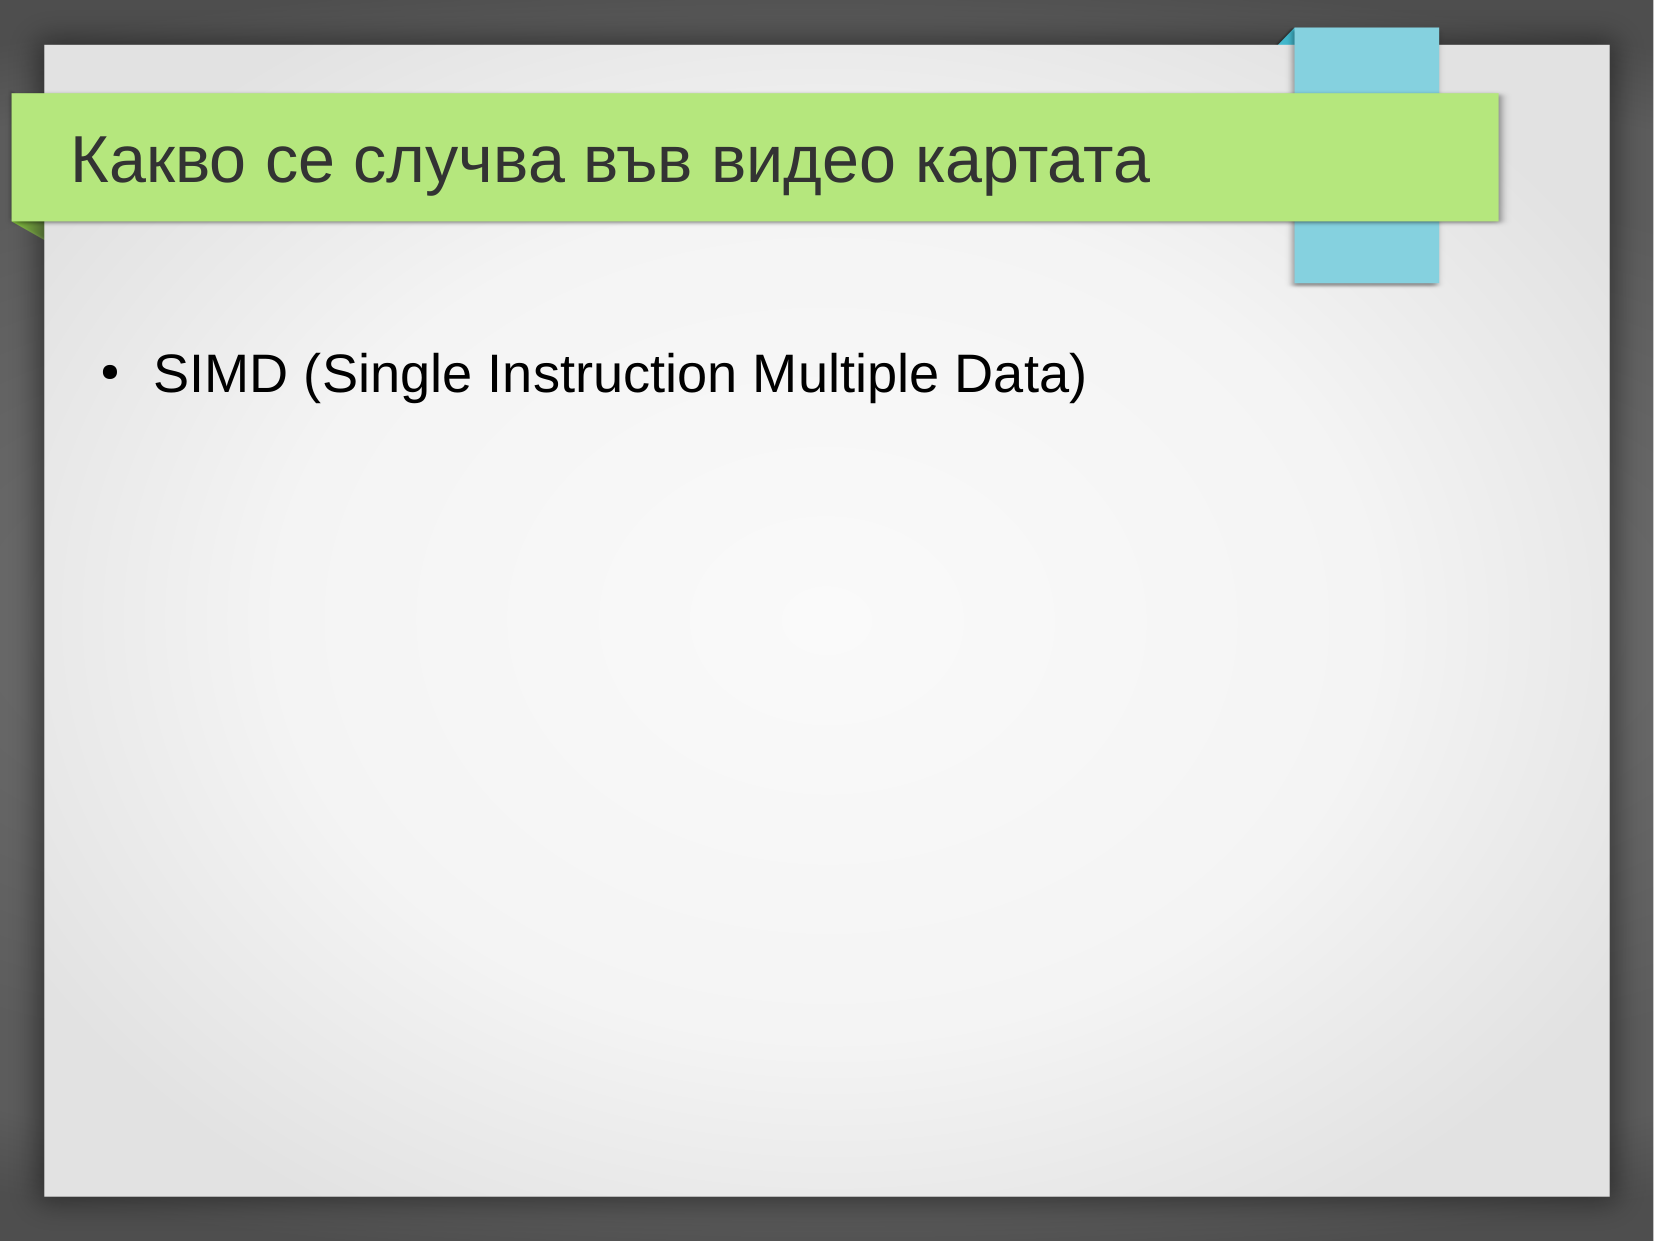

# Какво се случва във видео картата
SIMD (Single Instruction Multiple Data)